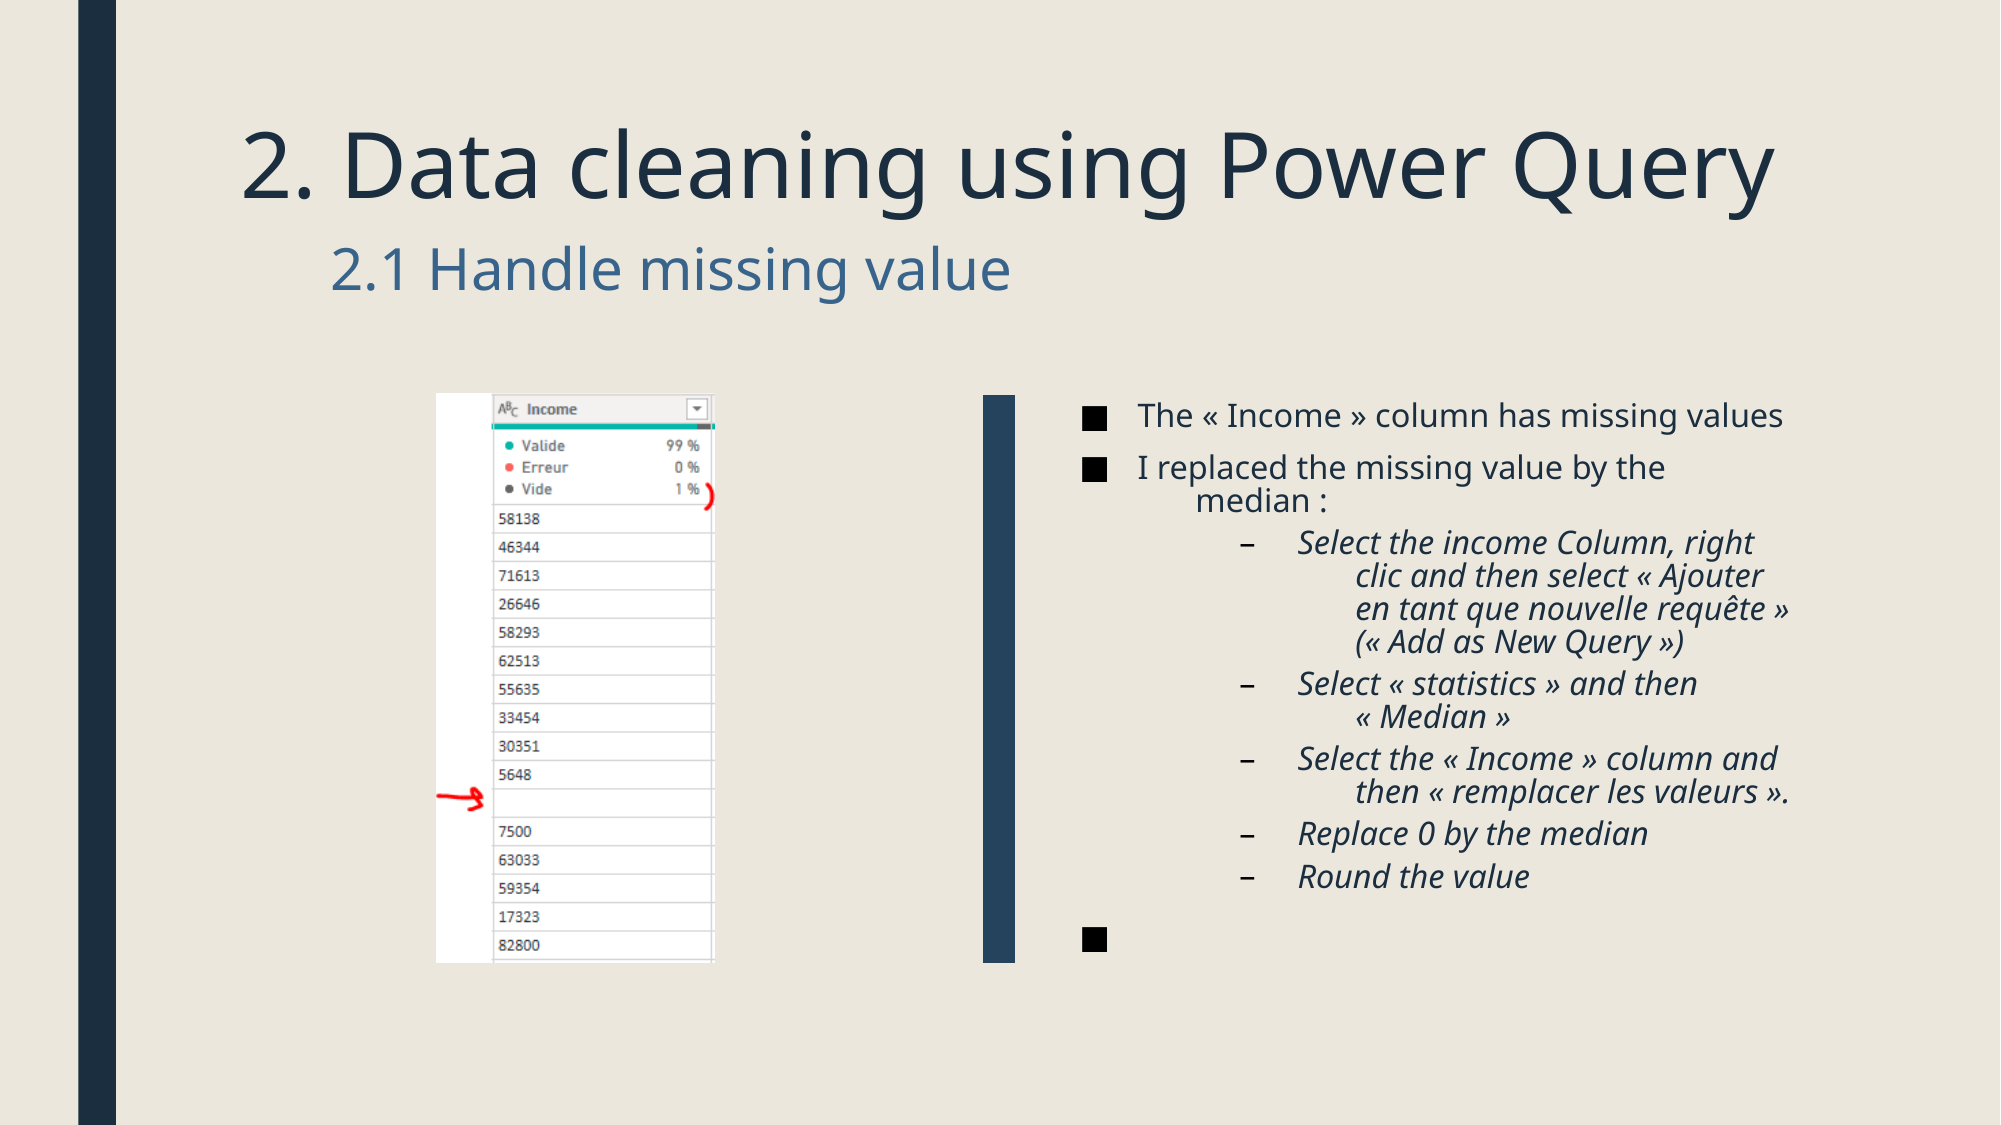

# 2. Data cleaning using Power Query
2.1 Handle missing value
The « Income » column has missing values
I replaced the missing value by the median :
Select the income Column, right clic and then select « Ajouter en tant que nouvelle requête » (« Add as New Query »)
Select « statistics » and then « Median »
Select the « Income » column and then « remplacer les valeurs ».
Replace 0 by the median
Round the value